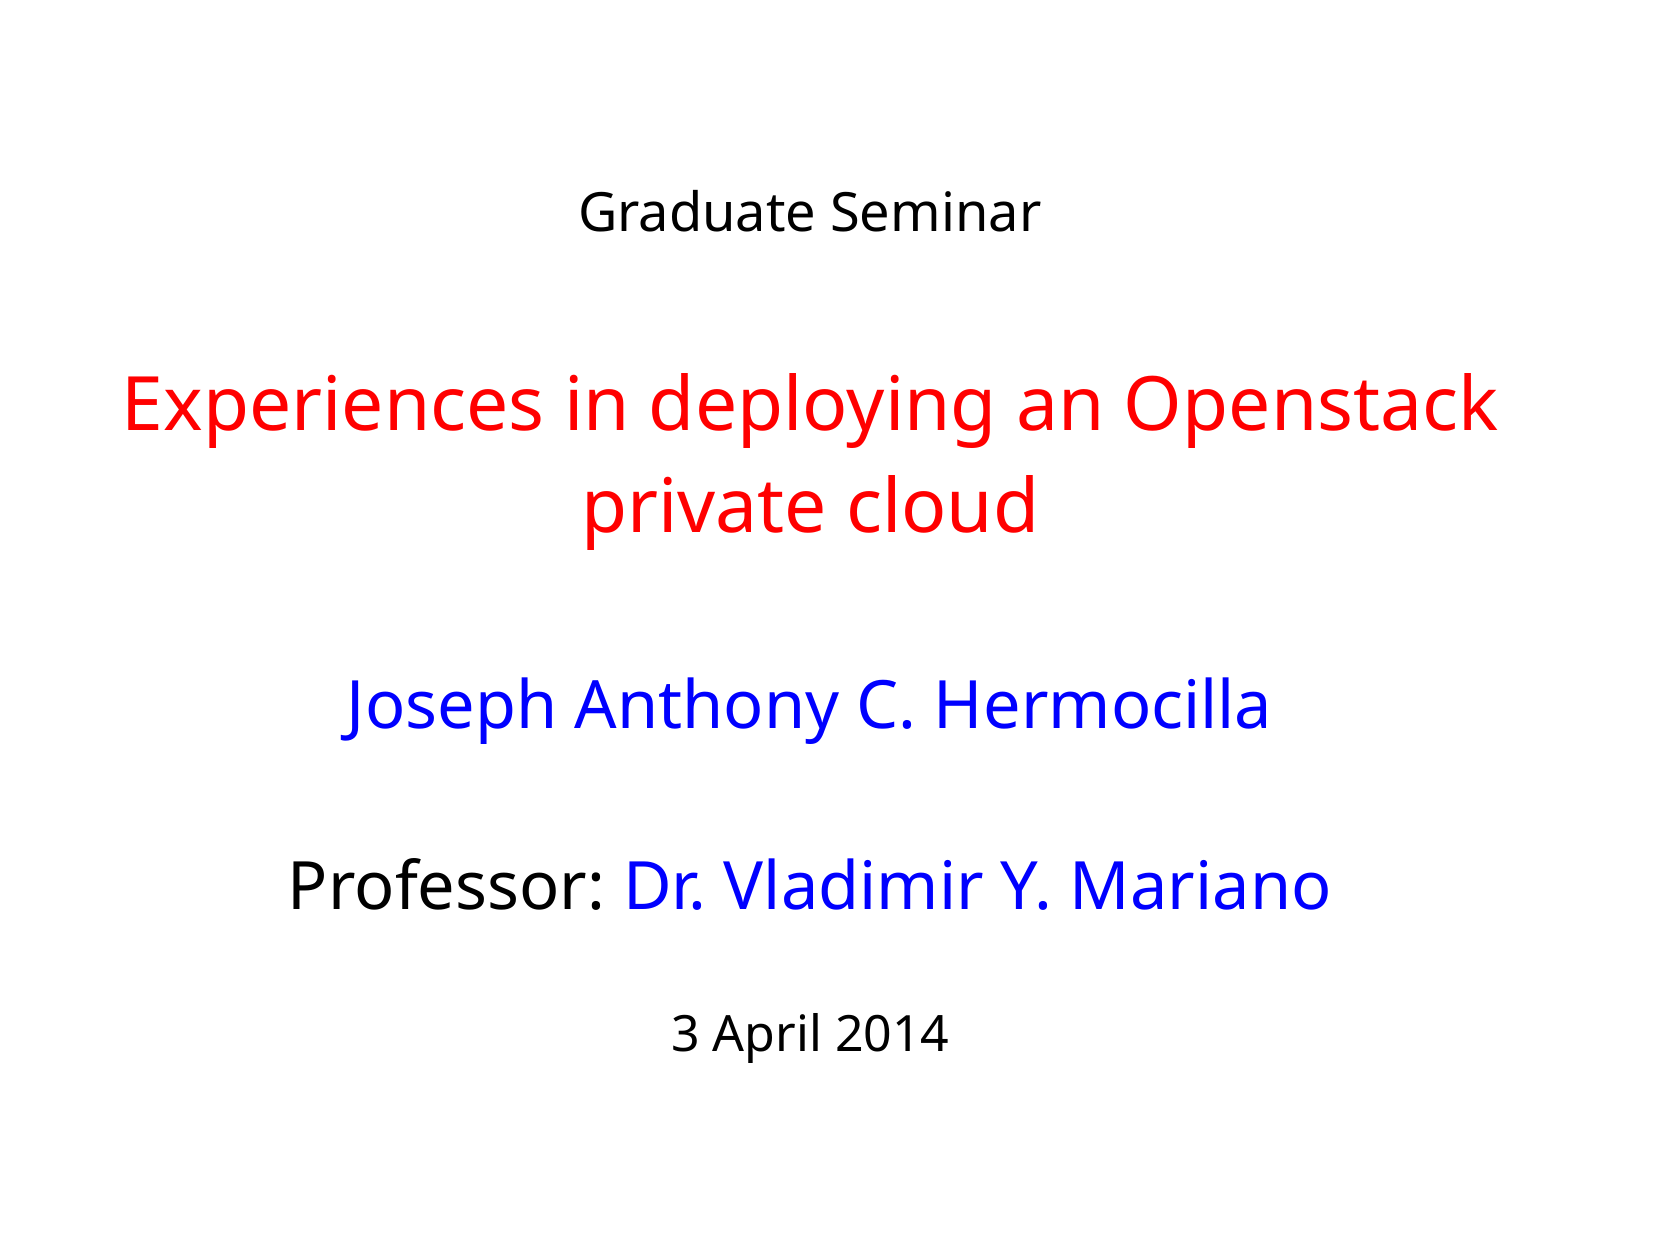

#
Graduate Seminar
Experiences in deploying an Openstack private cloud
Joseph Anthony C. Hermocilla
Professor: Dr. Vladimir Y. Mariano
3 April 2014